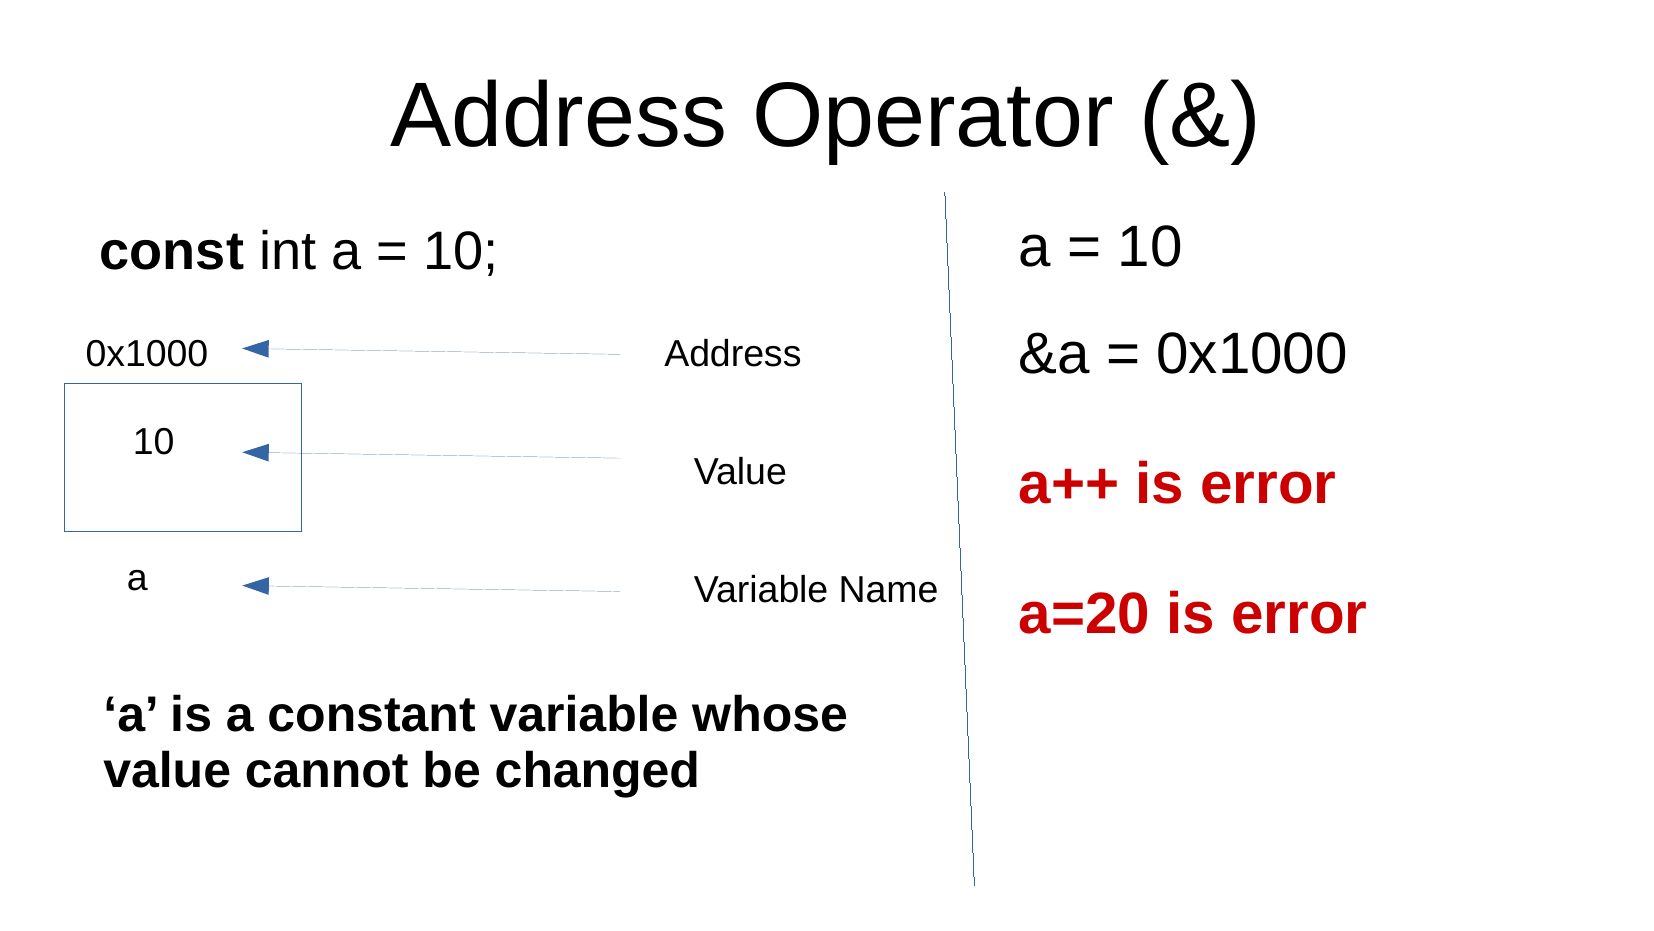

# Address Operator (&)
a = 10
&a = 0x1000
a++ is error
a=20 is error
const int a = 10;
0x1000
Address
10
Value
a
Variable Name
‘a’ is a constant variable whose value cannot be changed